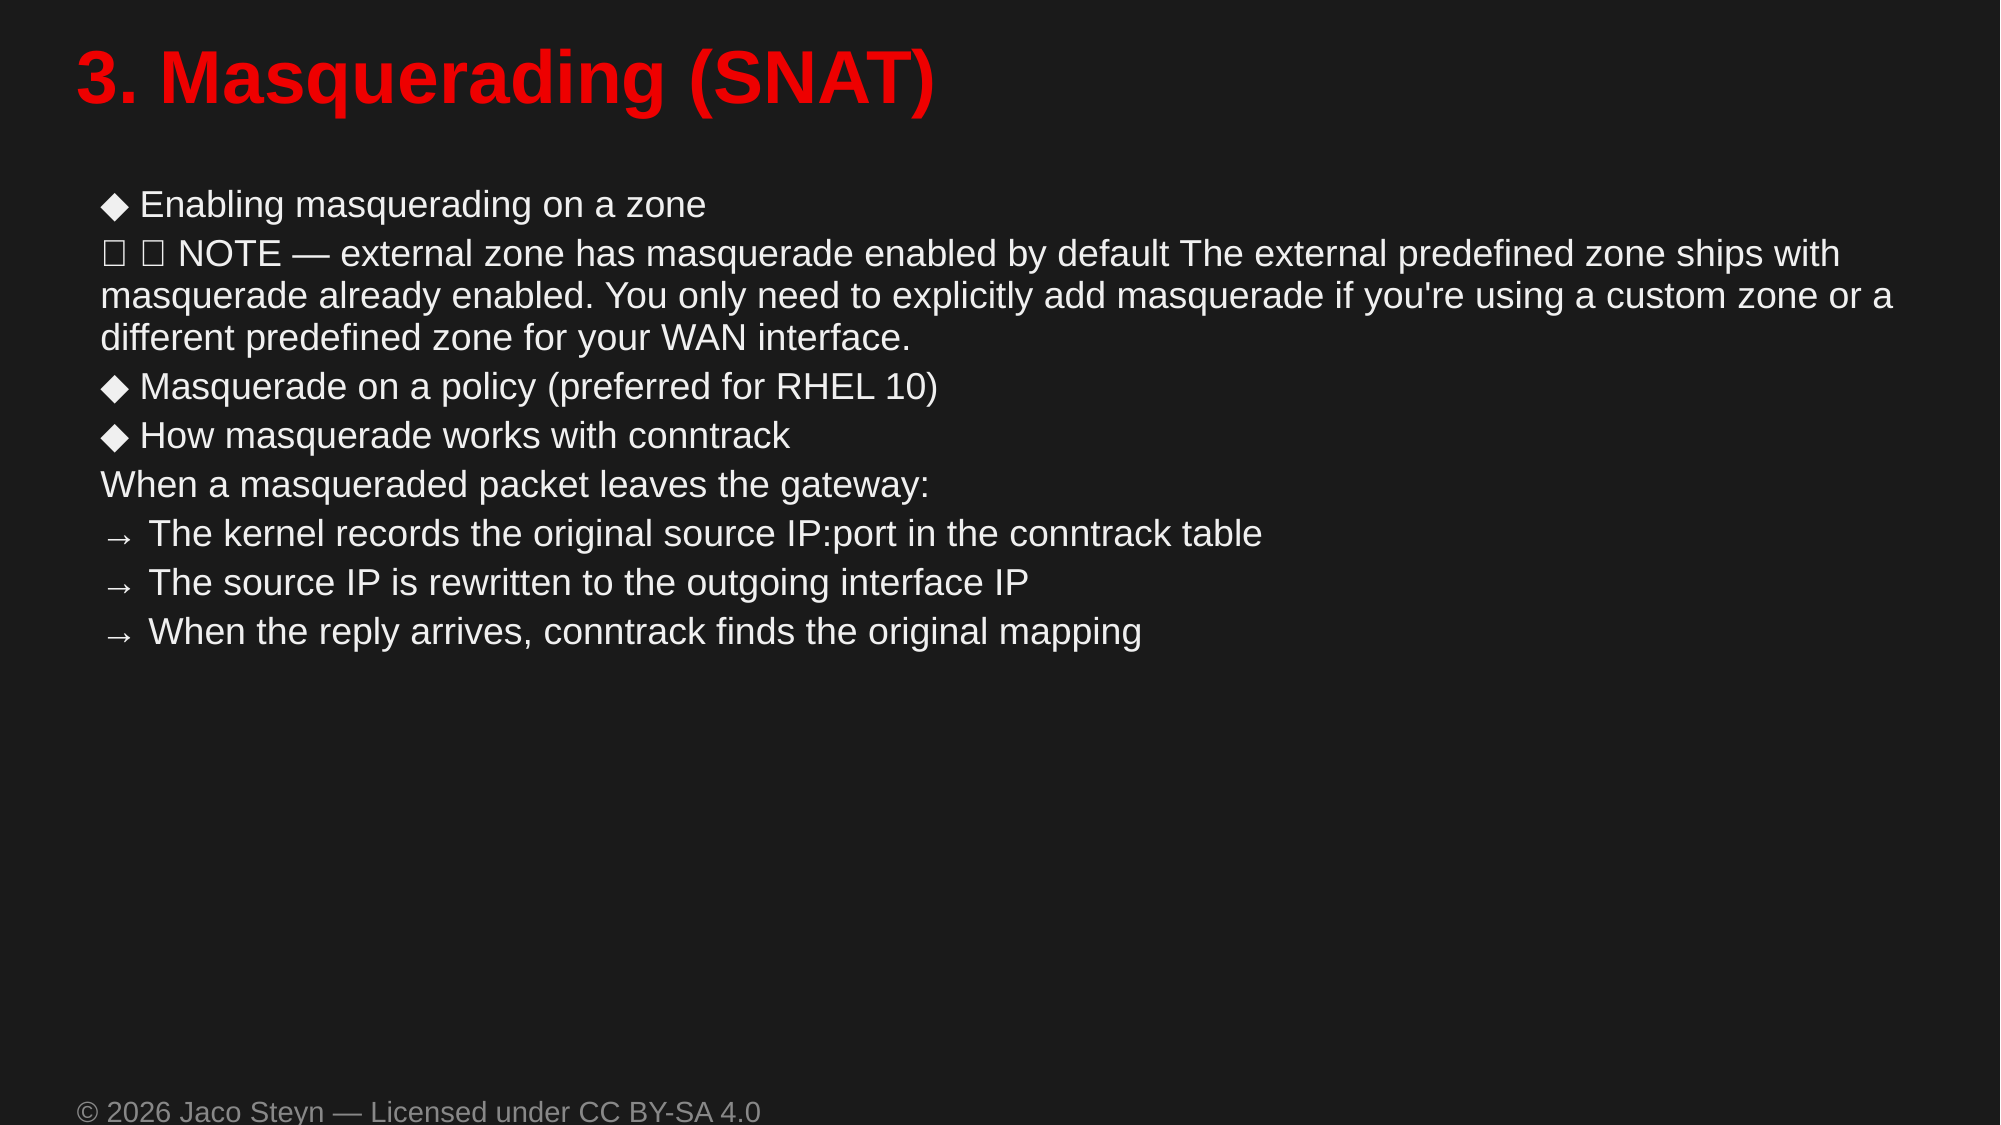

3. Masquerading (SNAT)
◆ Enabling masquerading on a zone
💡 📝 NOTE — external zone has masquerade enabled by default The external predefined zone ships with masquerade already enabled. You only need to explicitly add masquerade if you're using a custom zone or a different predefined zone for your WAN interface.
◆ Masquerade on a policy (preferred for RHEL 10)
◆ How masquerade works with conntrack
When a masqueraded packet leaves the gateway:
→ The kernel records the original source IP:port in the conntrack table
→ The source IP is rewritten to the outgoing interface IP
→ When the reply arrives, conntrack finds the original mapping
© 2026 Jaco Steyn — Licensed under CC BY-SA 4.0